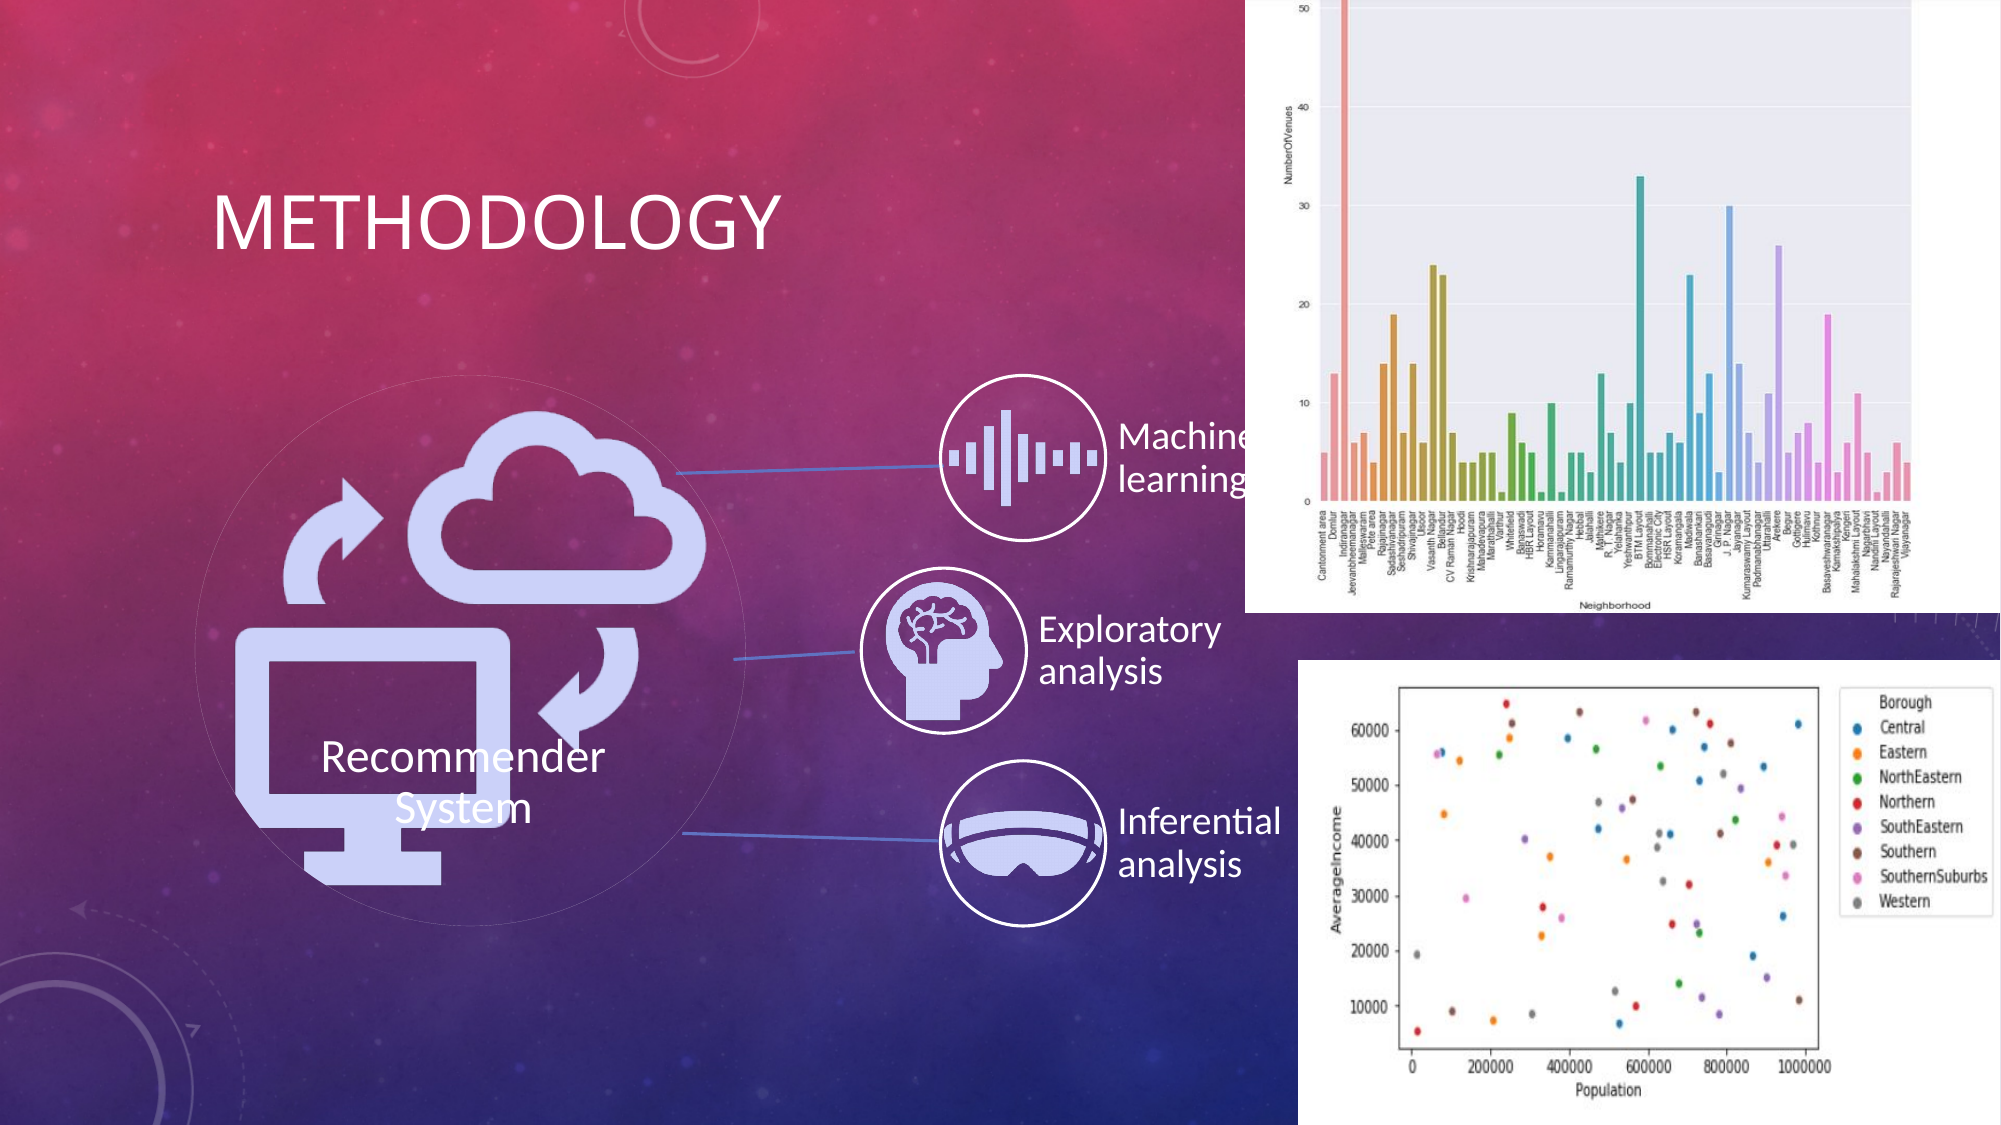

# Methodology
Machine learning
Exploratory analysis
Inferential analysis
Recommender System